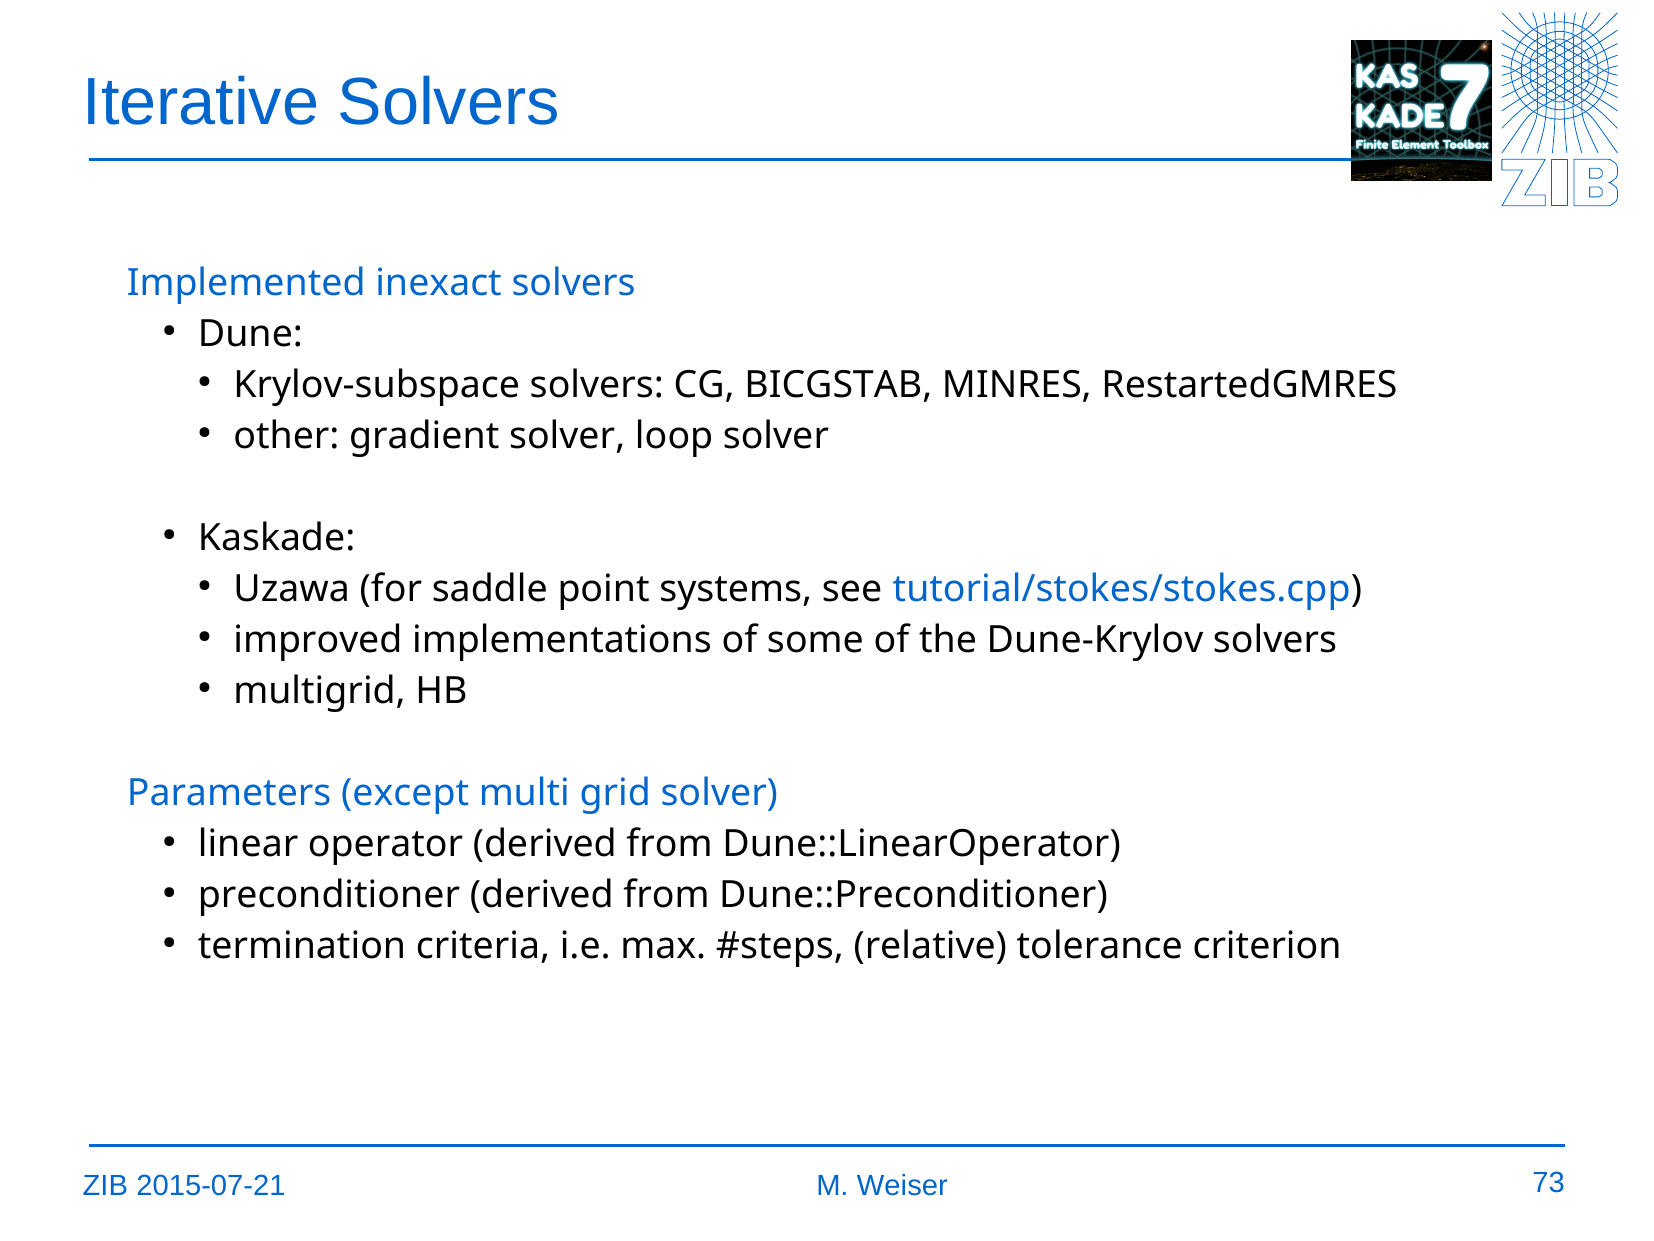

# Iterative Solvers
Implemented inexact solvers
Dune:
Krylov-subspace solvers: CG, BICGSTAB, MINRES, RestartedGMRES
other: gradient solver, loop solver
Kaskade:
Uzawa (for saddle point systems, see tutorial/stokes/stokes.cpp)
improved implementations of some of the Dune-Krylov solvers
multigrid, HB
Parameters (except multi grid solver)
linear operator (derived from Dune::LinearOperator)
preconditioner (derived from Dune::Preconditioner)
termination criteria, i.e. max. #steps, (relative) tolerance criterion
73
ZIB 2015-07-21
M. Weiser